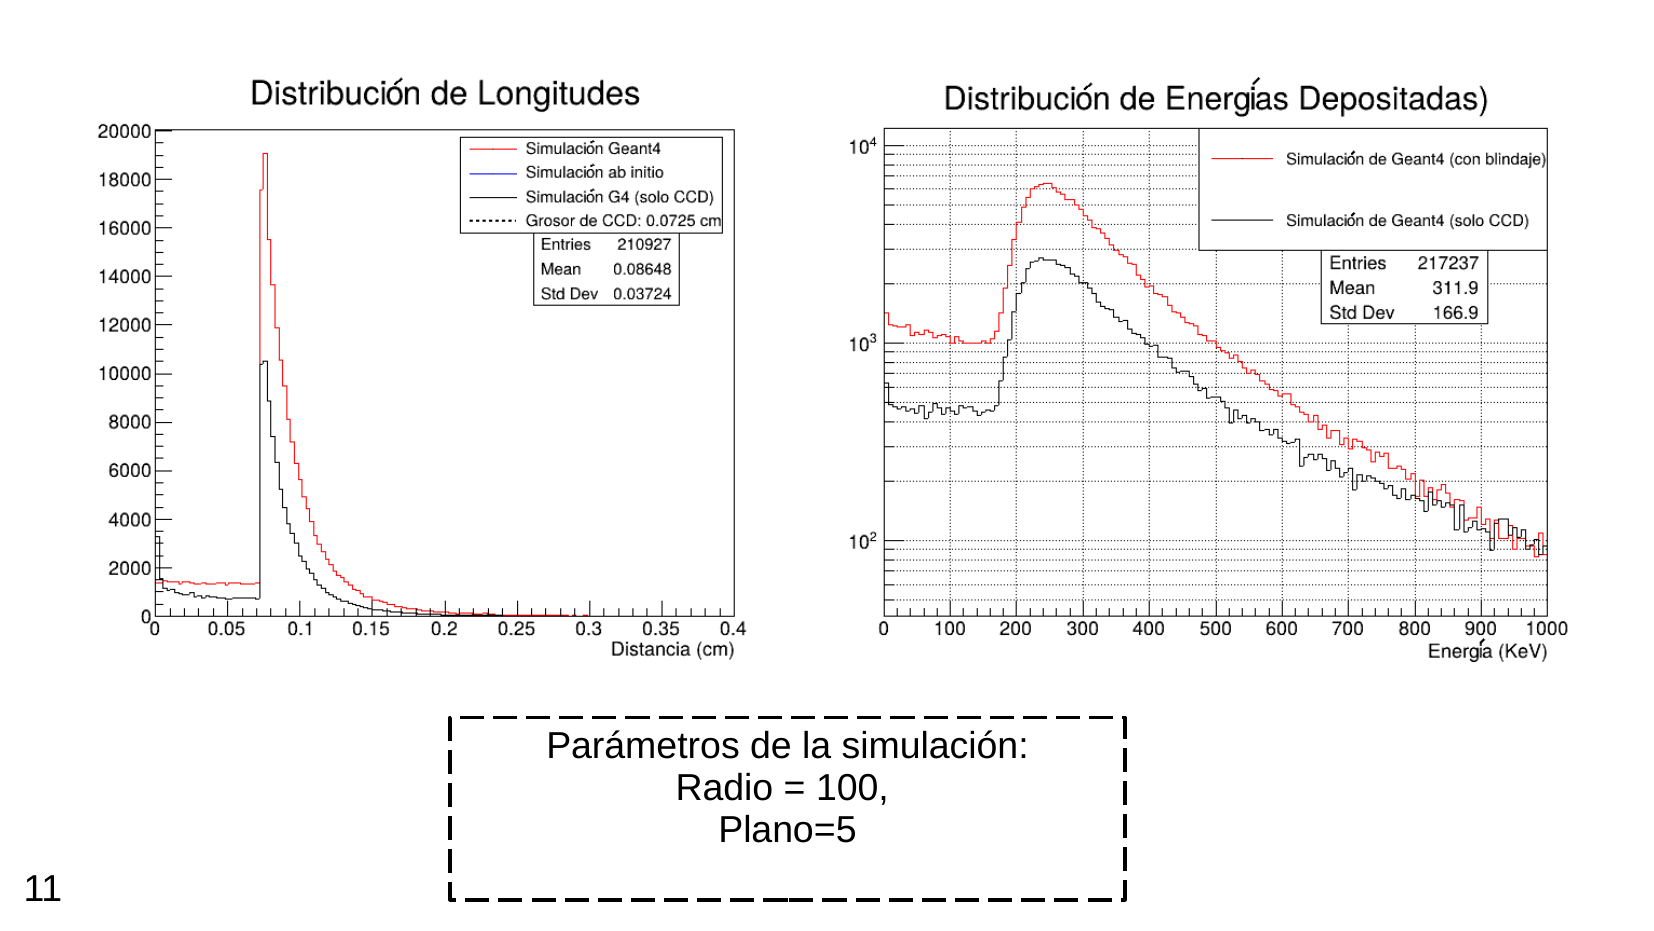

Parámetros de la simulación:
Radio = 100,
Plano=5